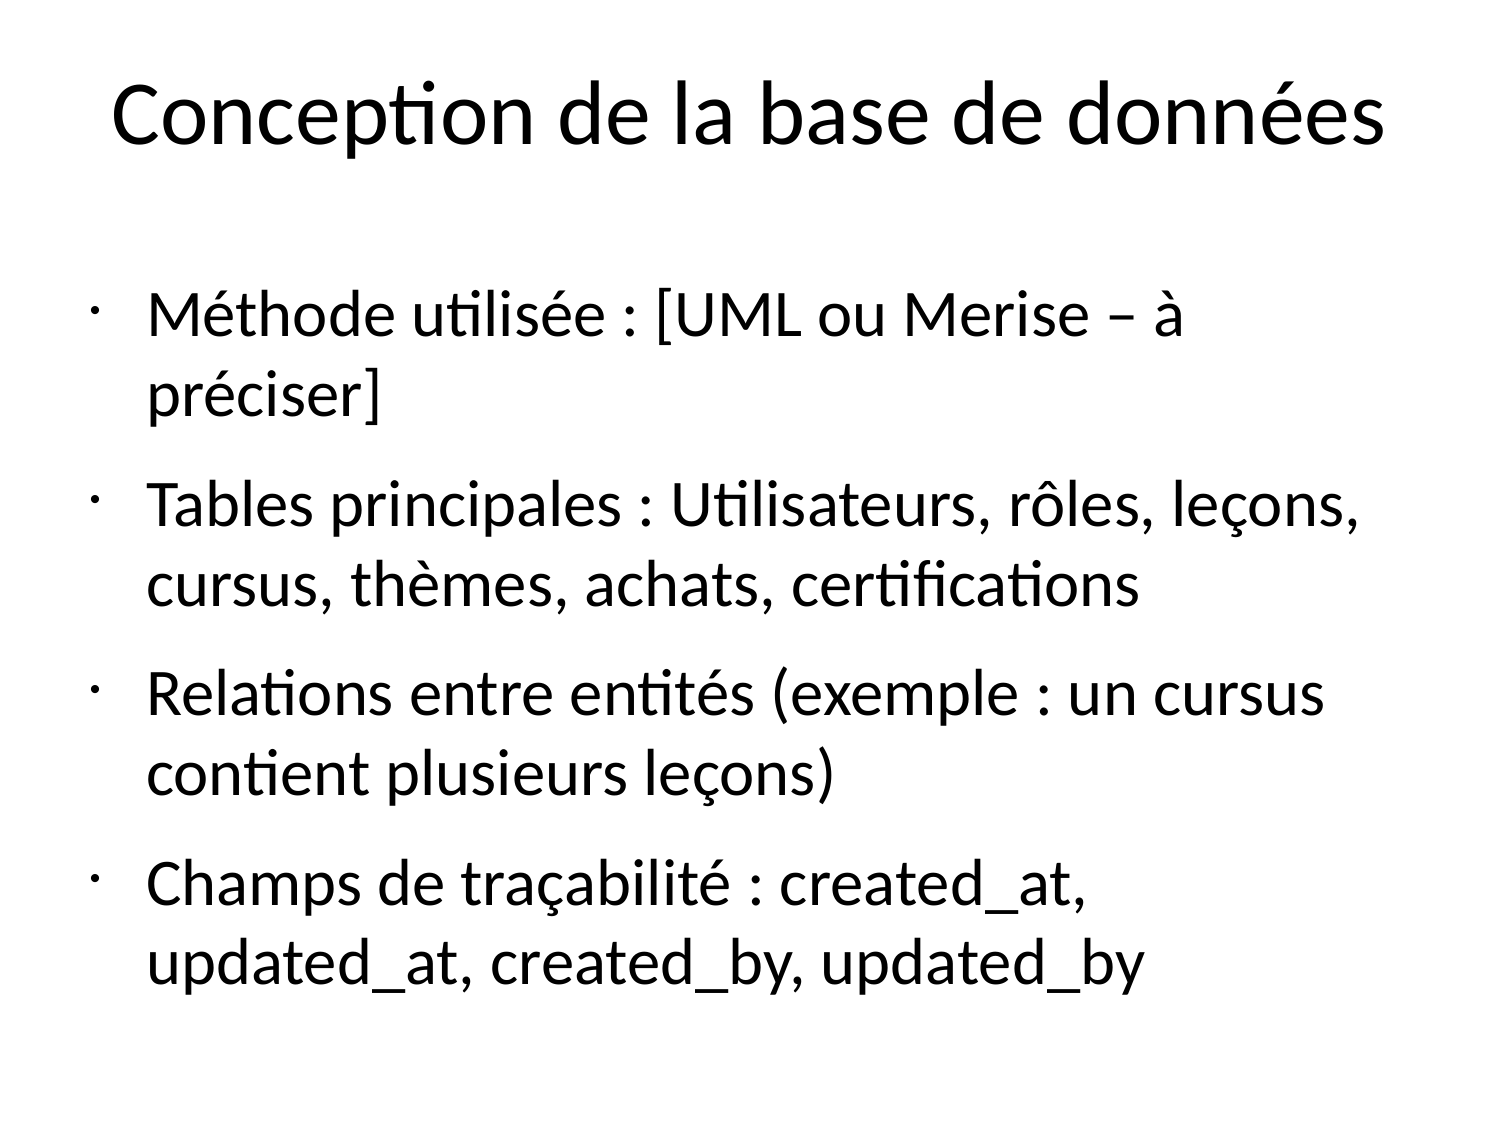

# Conception de la base de données
Méthode utilisée : [UML ou Merise – à préciser]
Tables principales : Utilisateurs, rôles, leçons, cursus, thèmes, achats, certifications
Relations entre entités (exemple : un cursus contient plusieurs leçons)
Champs de traçabilité : created_at, updated_at, created_by, updated_by